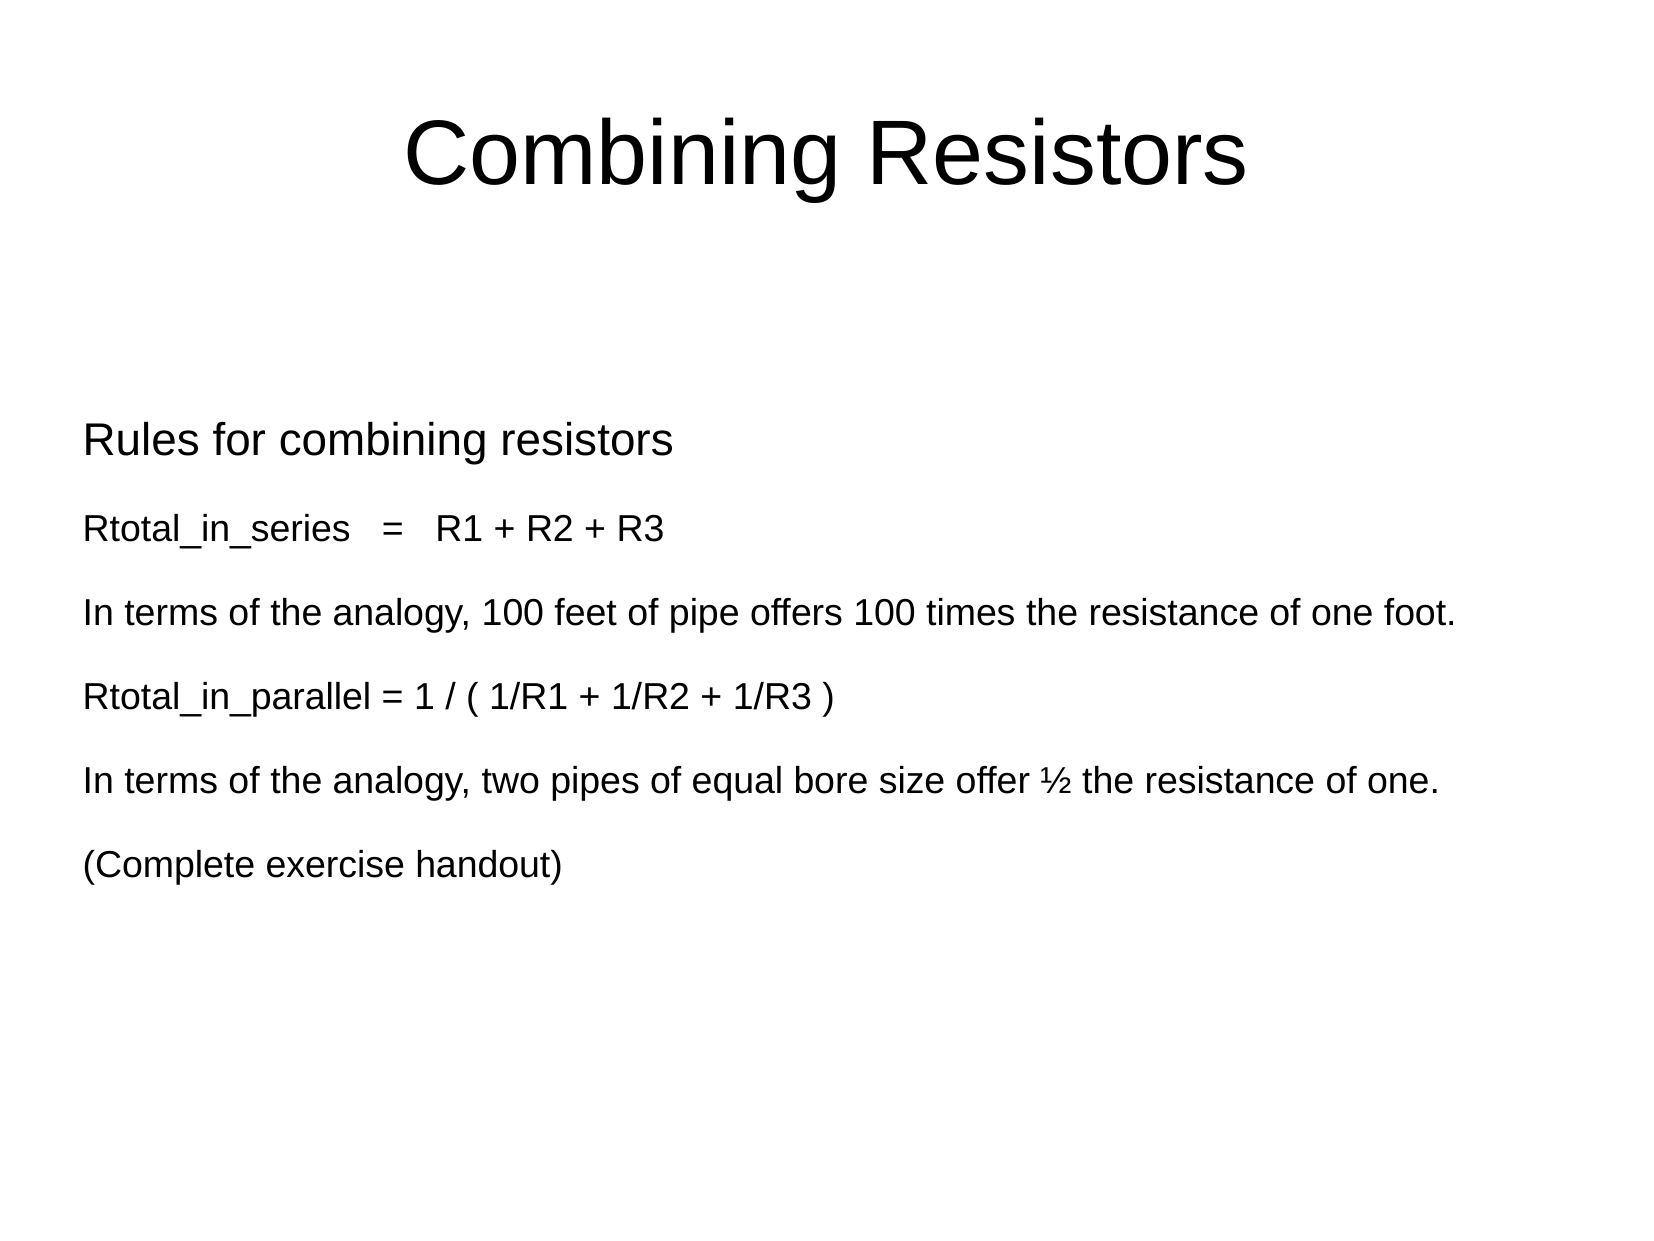

# Combining Resistors
Rules for combining resistors
Rtotal_in_series = R1 + R2 + R3
In terms of the analogy, 100 feet of pipe offers 100 times the resistance of one foot.
Rtotal_in_parallel = 1 / ( 1/R1 + 1/R2 + 1/R3 )
In terms of the analogy, two pipes of equal bore size offer ½ the resistance of one.
(Complete exercise handout)